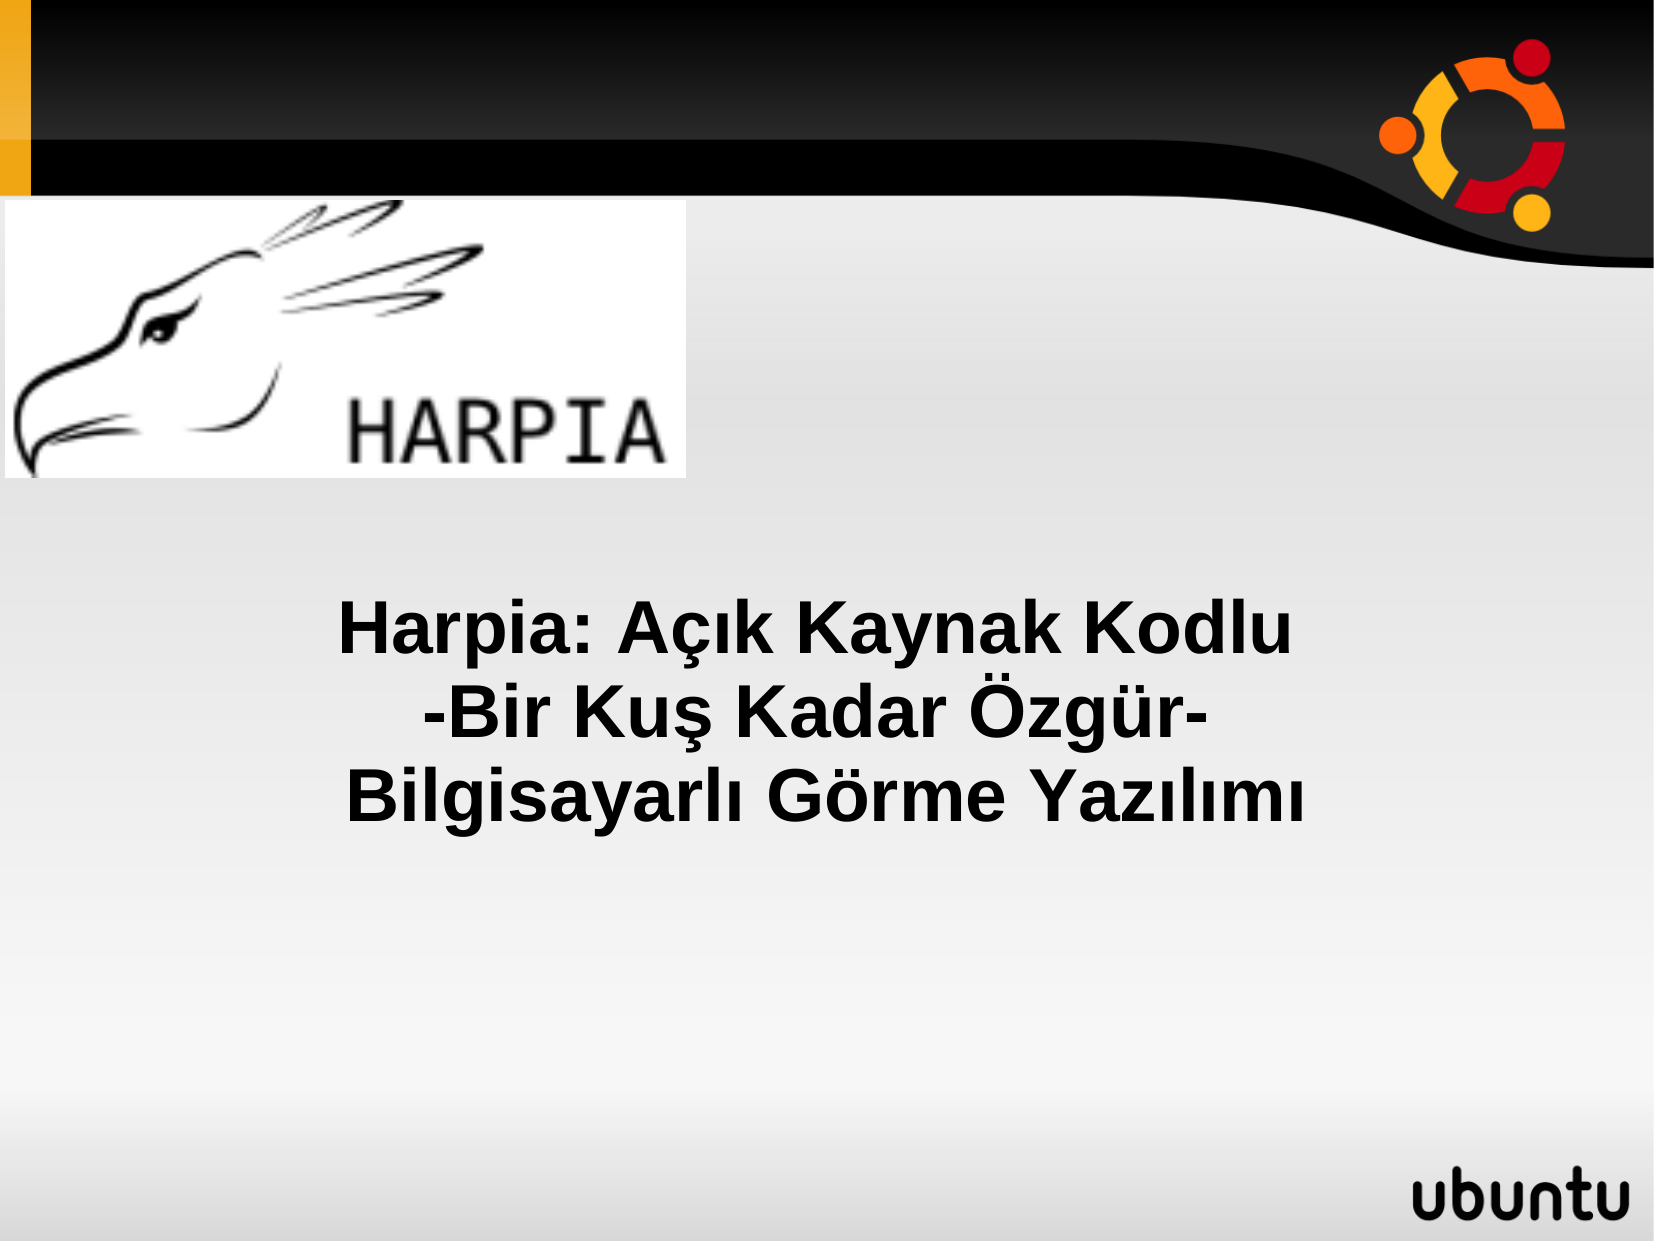

# Harpia: Açık Kaynak Kodlu
-Bir Kuş Kadar Özgür-
Bilgisayarlı Görme Yazılımı